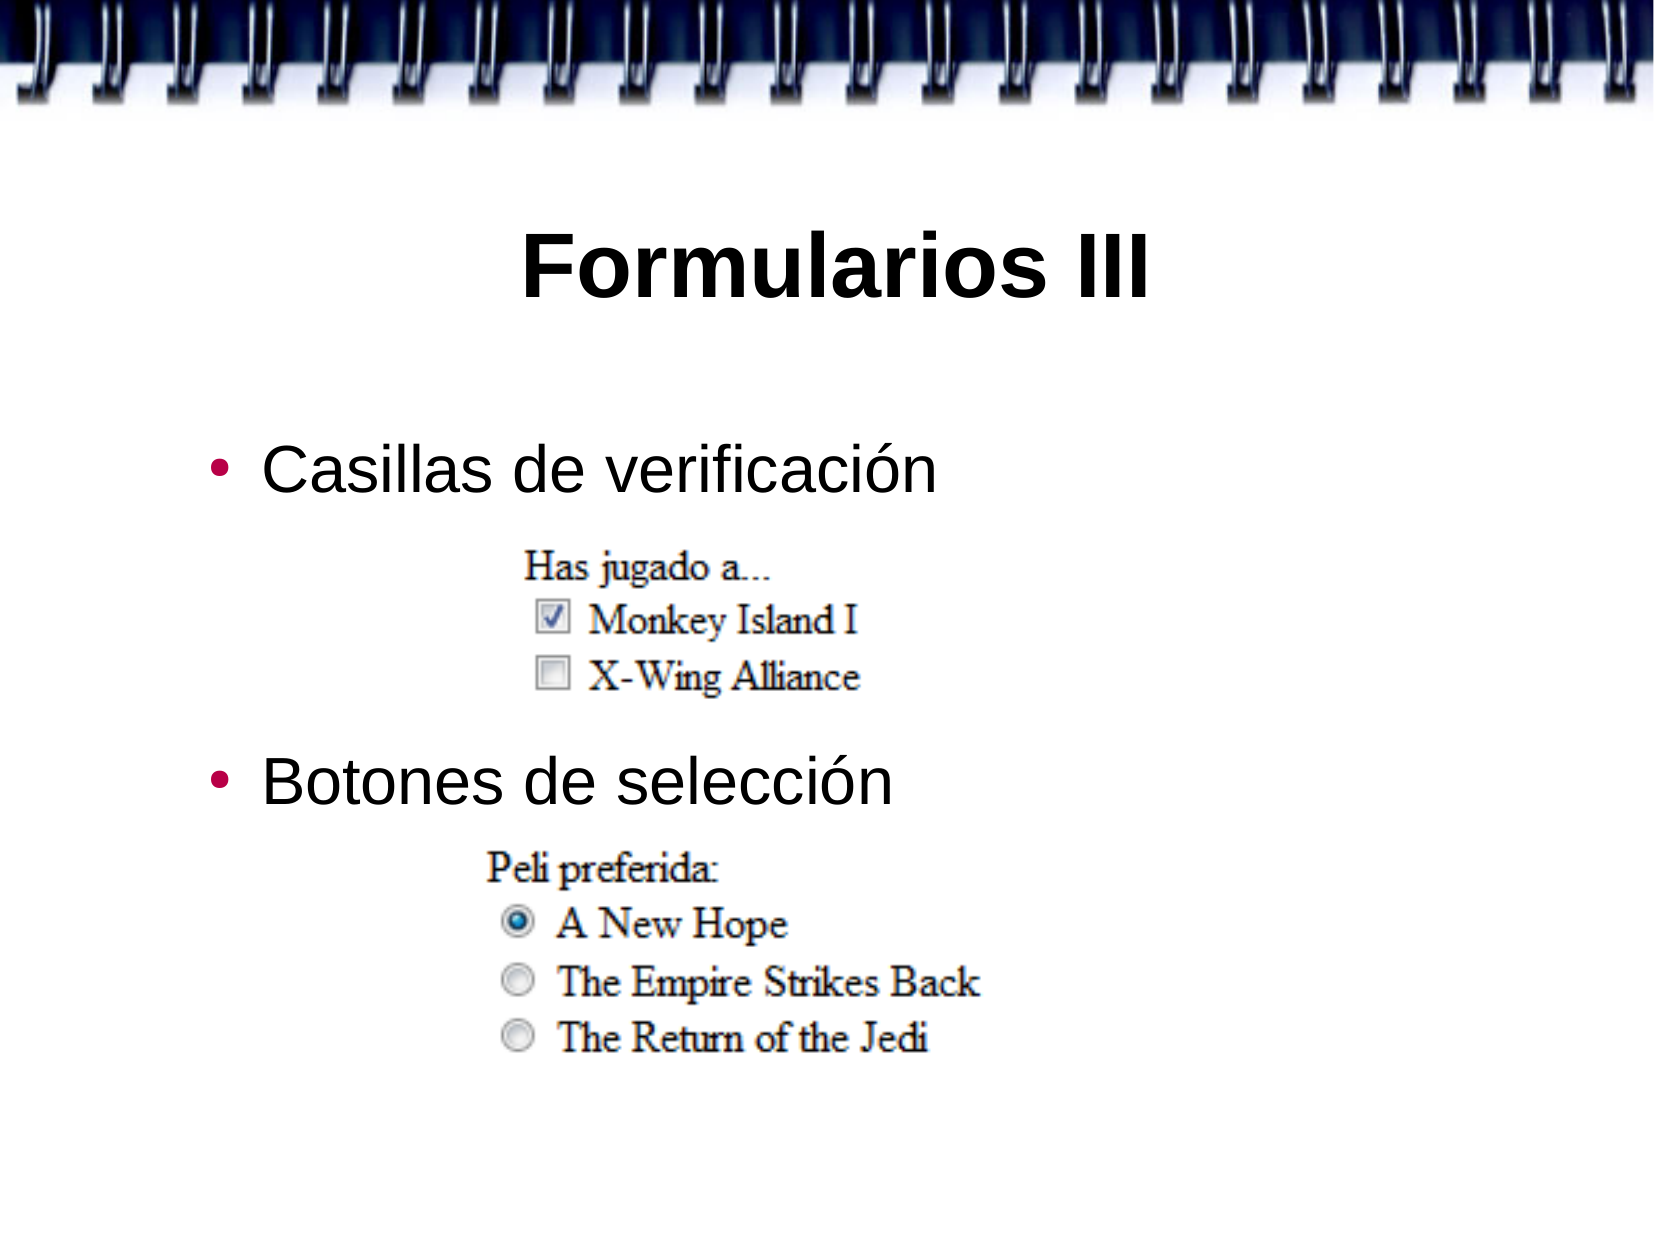

# Formularios III
Casillas de verificación
Botones de selección